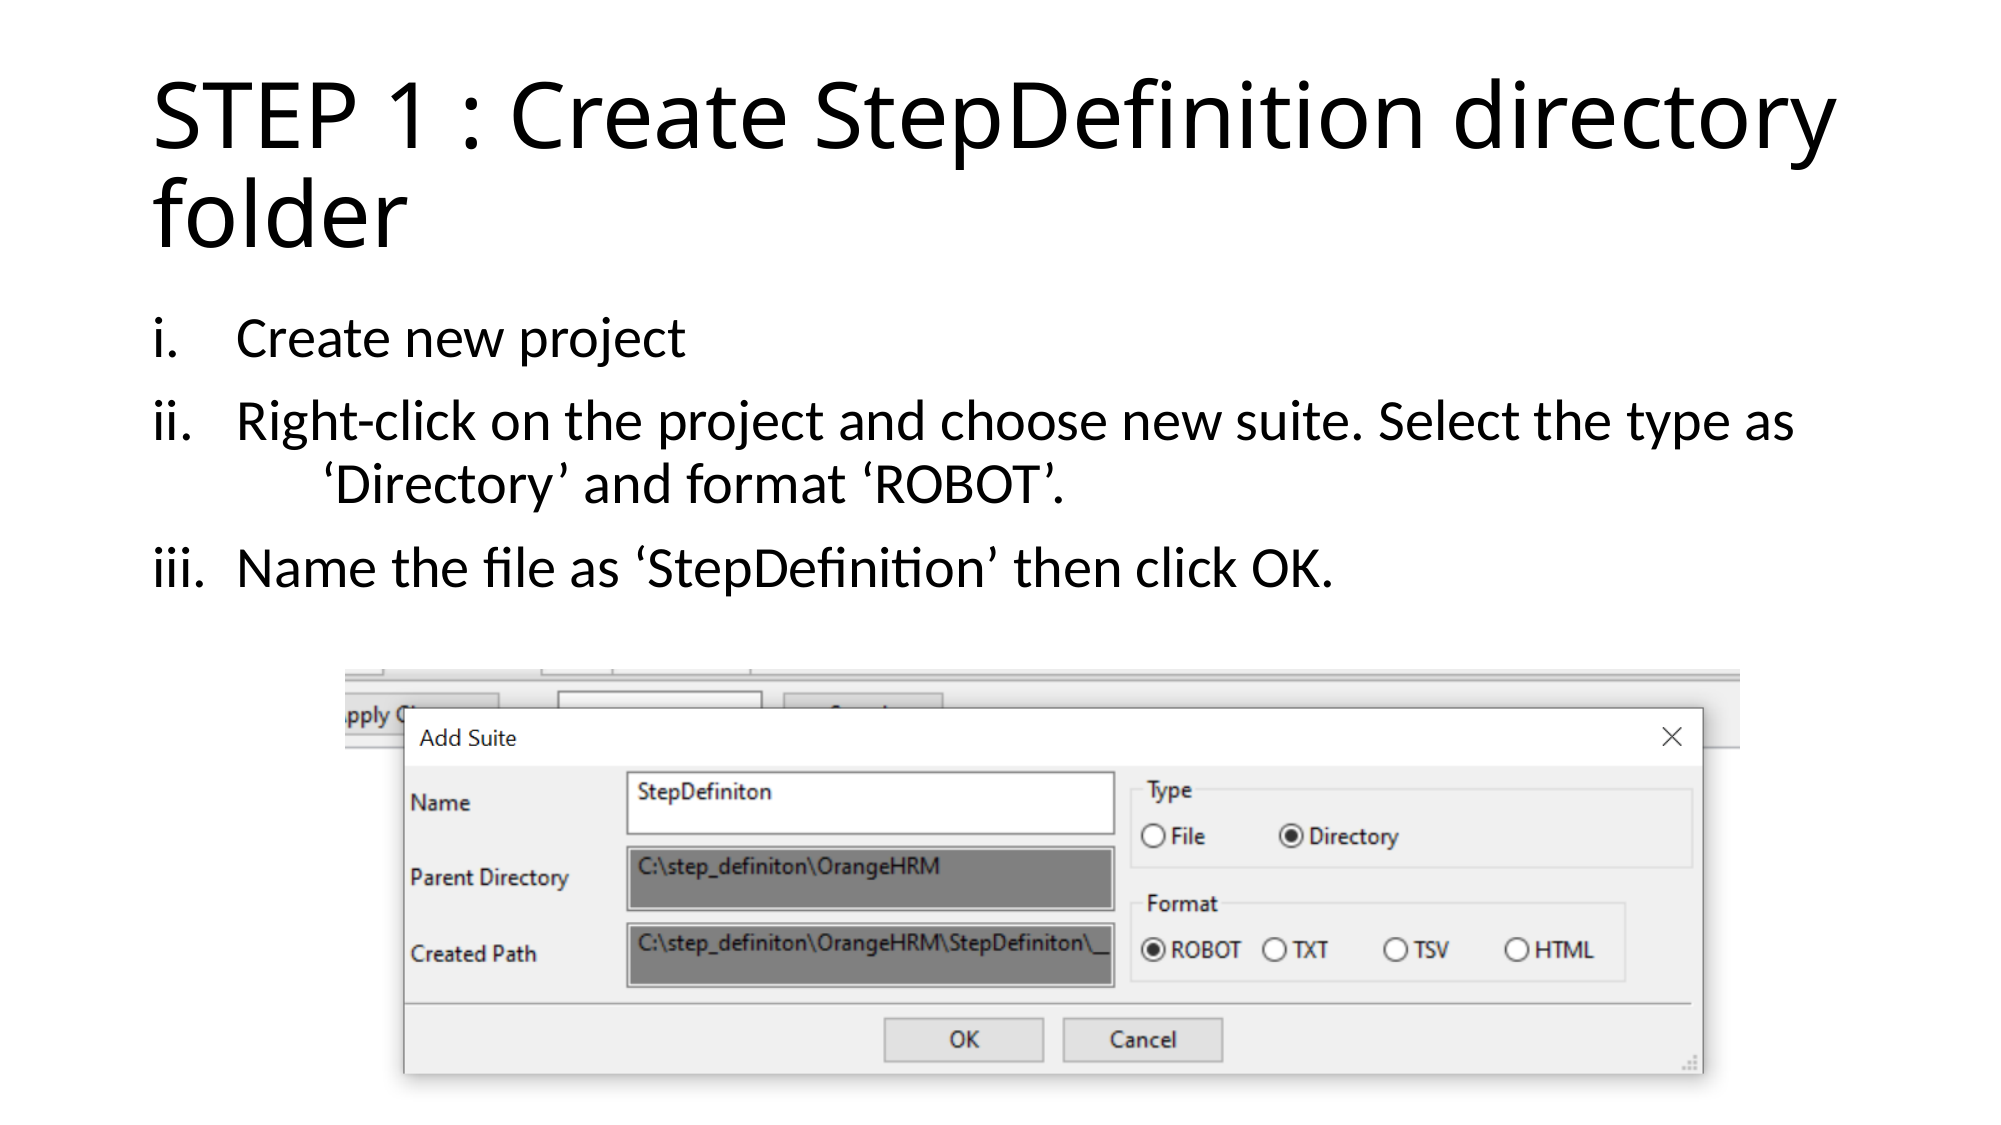

# STEP 1 : Create StepDefinition directory folder
Create new project
Right-click on the project and choose new suite. Select the type as ‘Directory’ and format ‘ROBOT’.
Name the file as ‘StepDefinition’ then click OK.